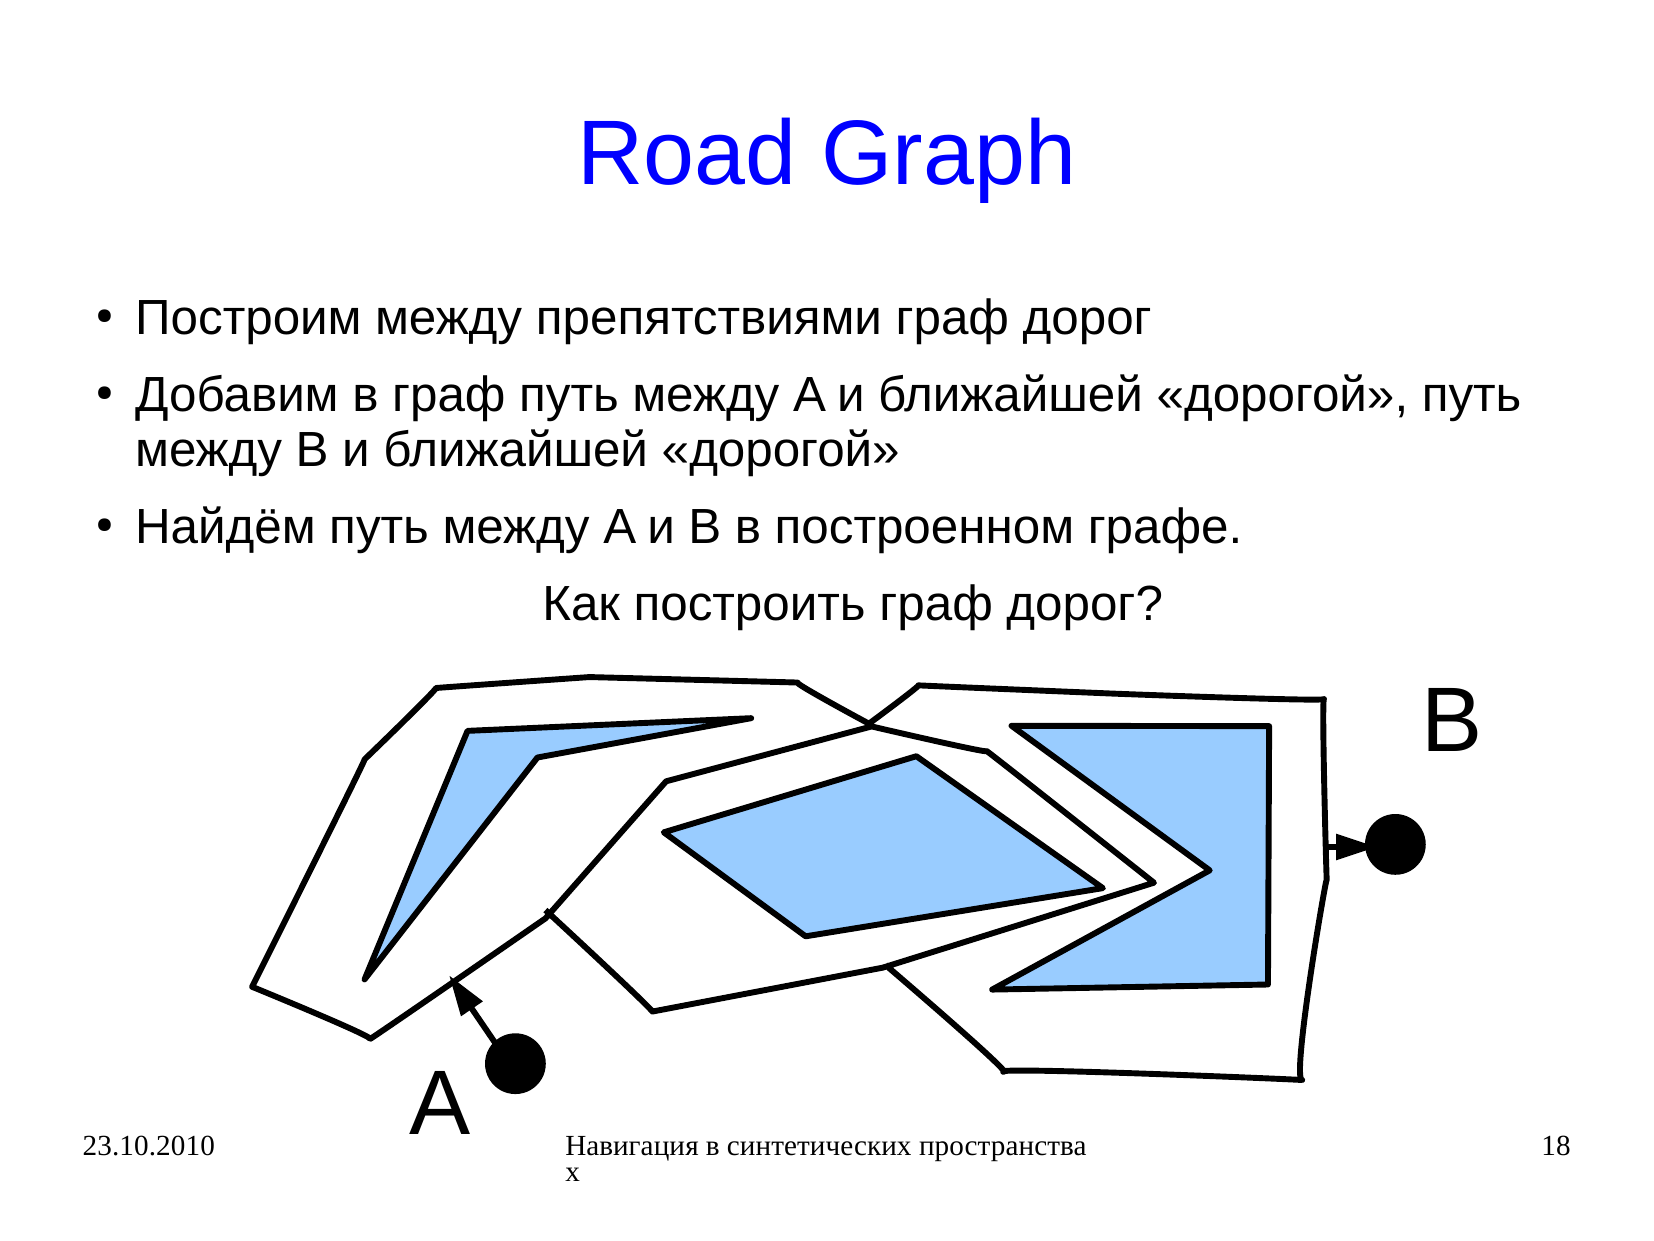

# Road Graph
Построим между препятствиями граф дорог
Добавим в граф путь между A и ближайшей «дорогой», путь между B и ближайшей «дорогой»
Найдём путь между A и B в построенном графе.
Как построить граф дорог?
B
A
23.10.2010
Навигация в синтетических пространствах
18